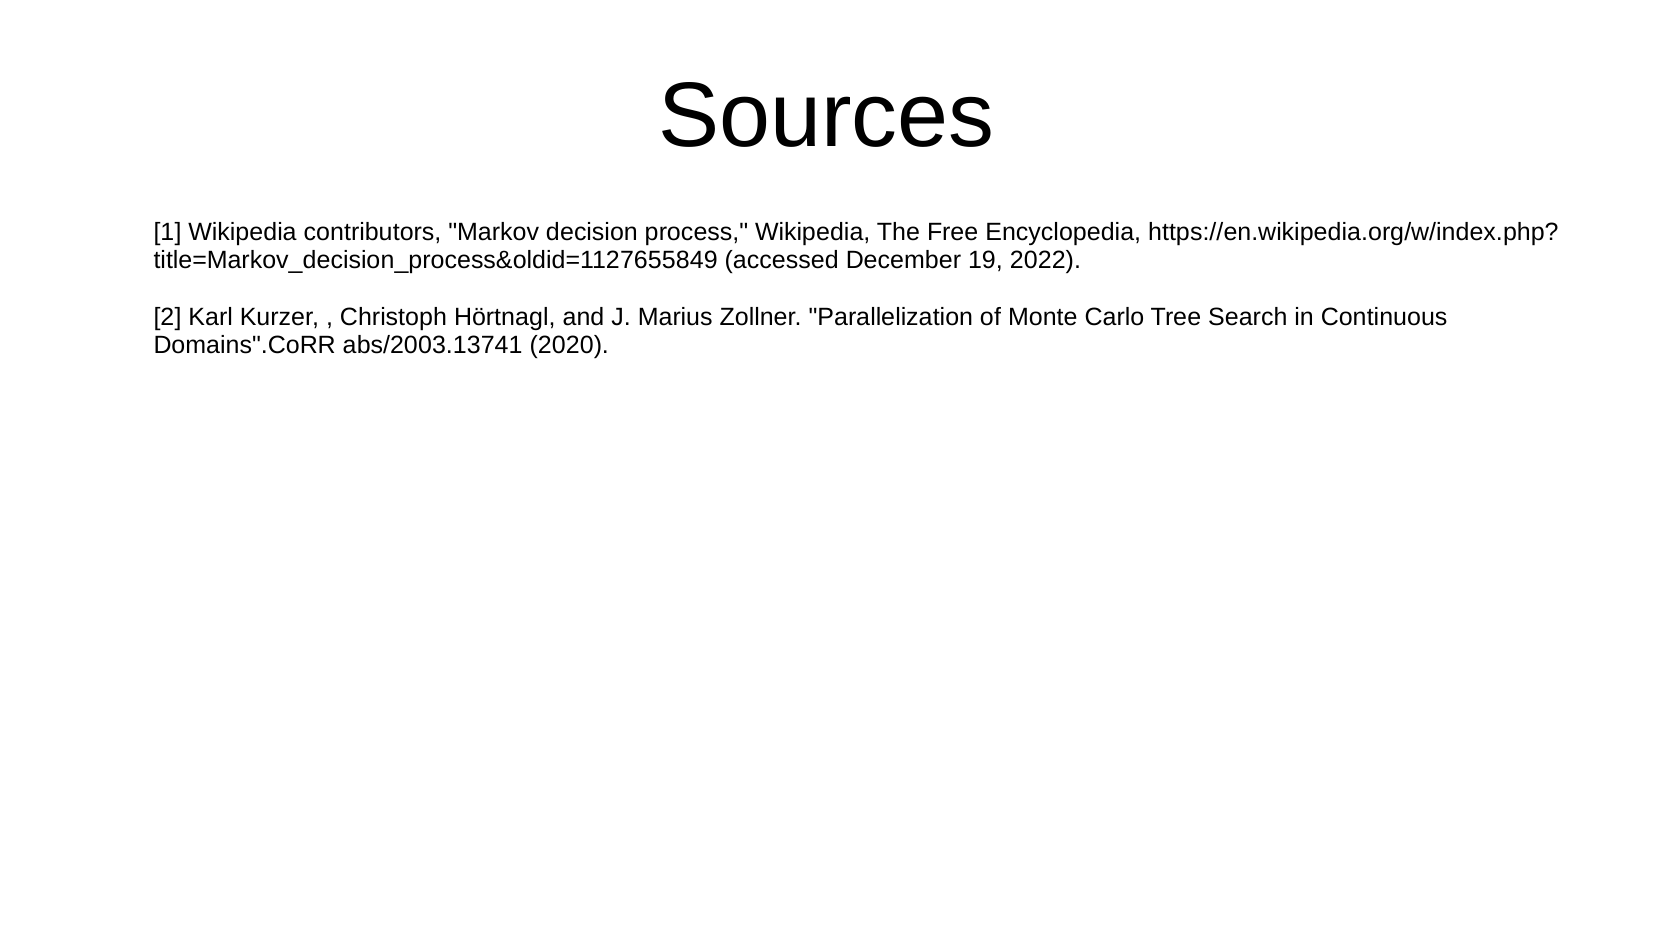

# Sources
[1] Wikipedia contributors, "Markov decision process," Wikipedia, The Free Encyclopedia, https://en.wikipedia.org/w/index.php?title=Markov_decision_process&oldid=1127655849 (accessed December 19, 2022).
[2] Karl Kurzer, , Christoph Hörtnagl, and J. Marius Zollner. "Parallelization of Monte Carlo Tree Search in Continuous Domains".CoRR abs/2003.13741 (2020).